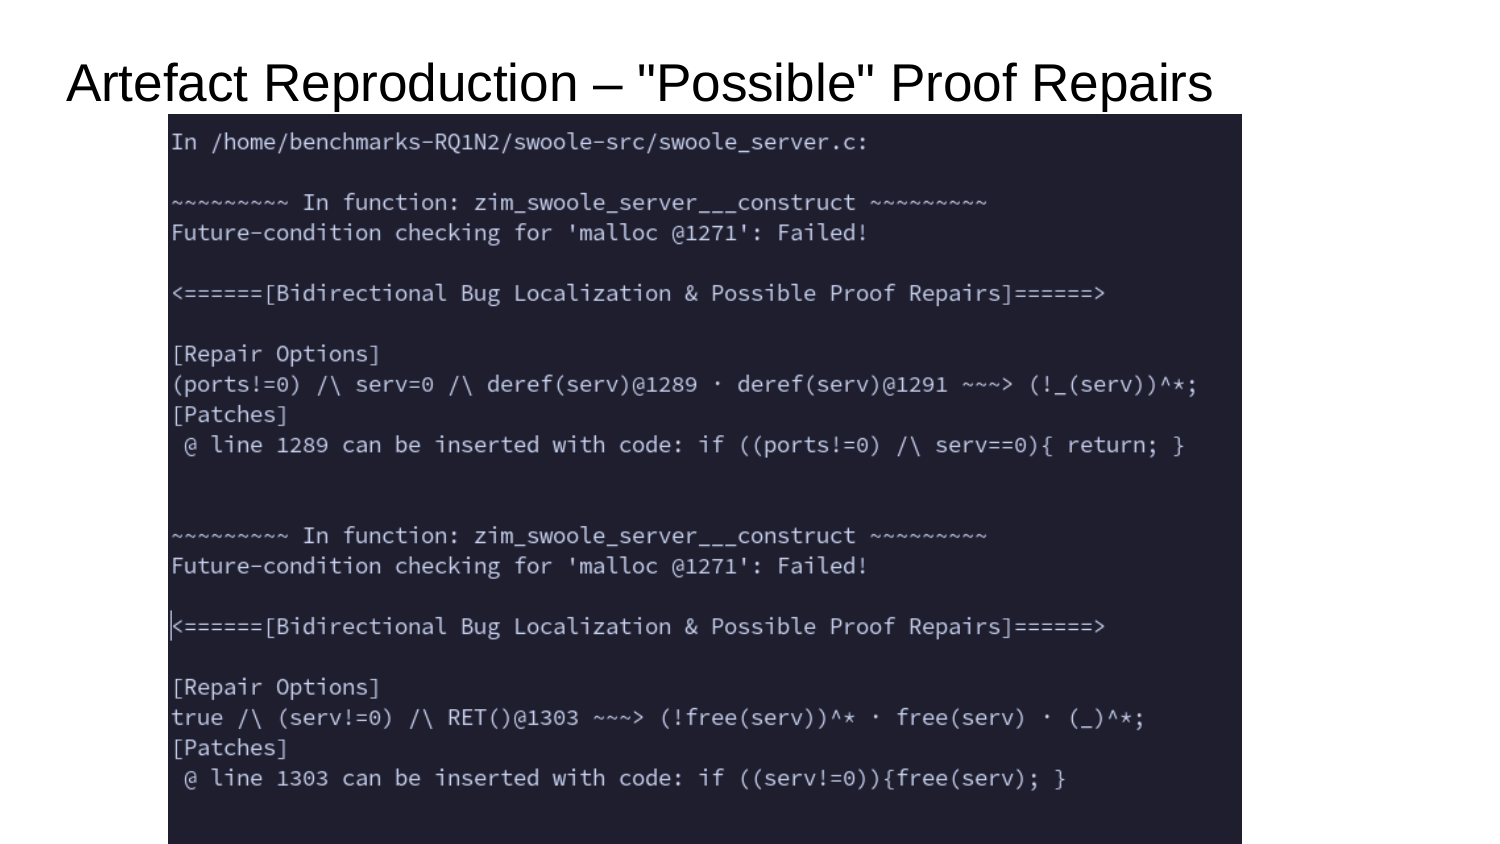

# Artefact Reproduction – "Possible" Proof Repairs